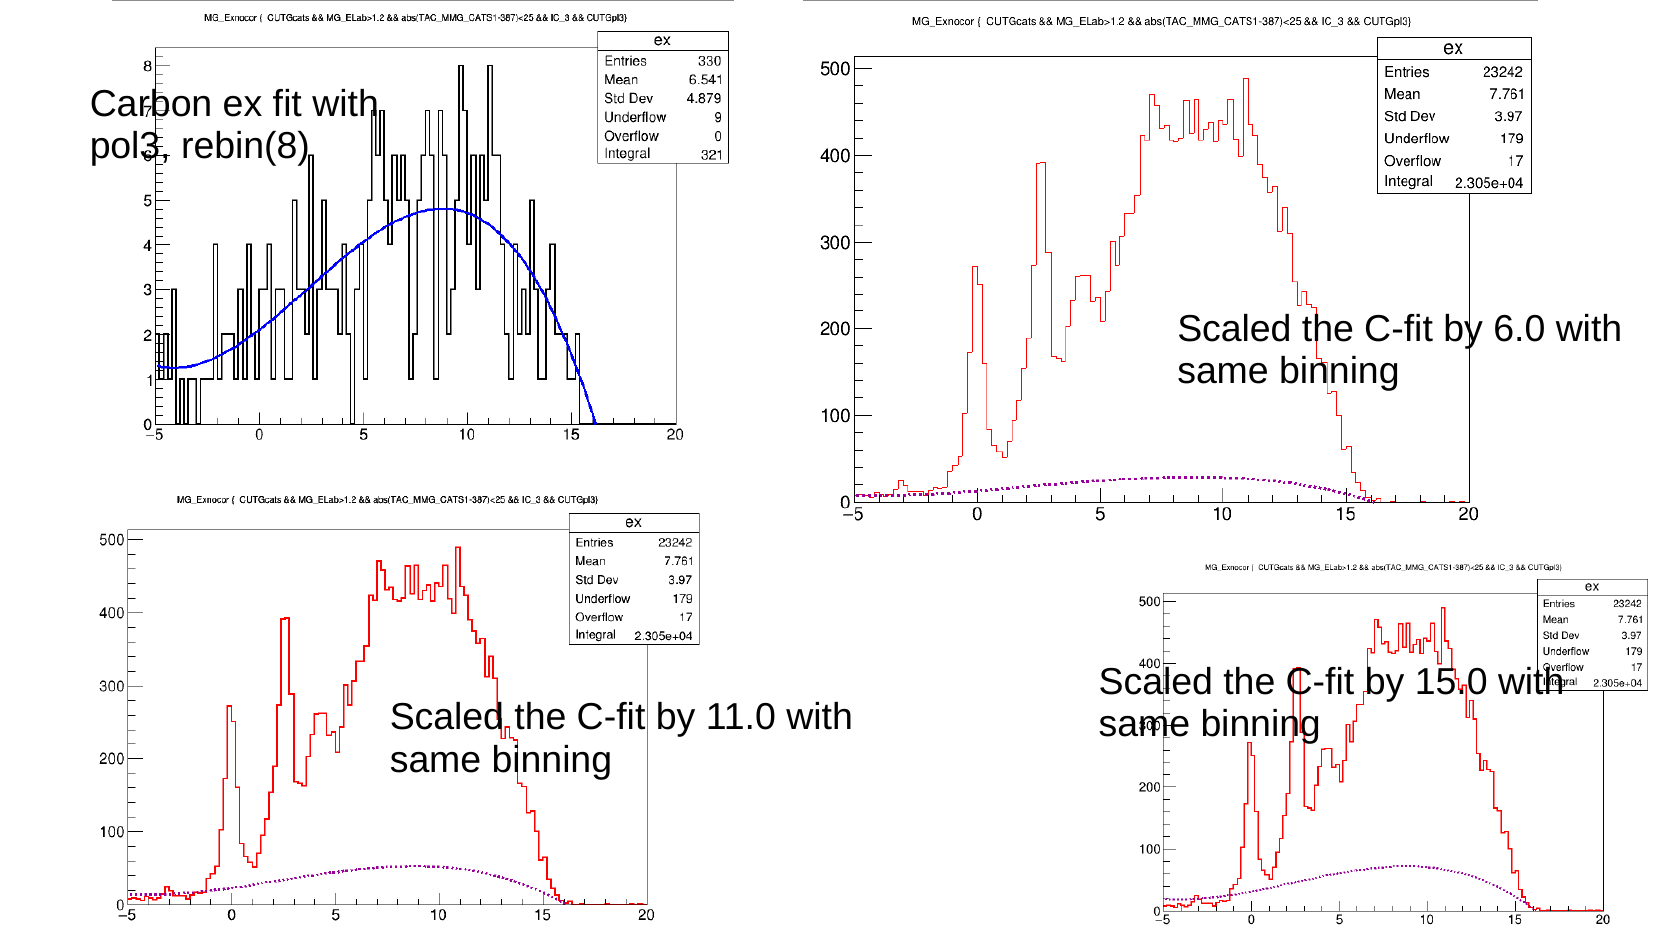

Carbon ex fit with pol3, rebin(8)
Scaled the C-fit by 6.0 with same binning
Scaled the C-fit by 15.0 with same binning
Scaled the C-fit by 11.0 with same binning